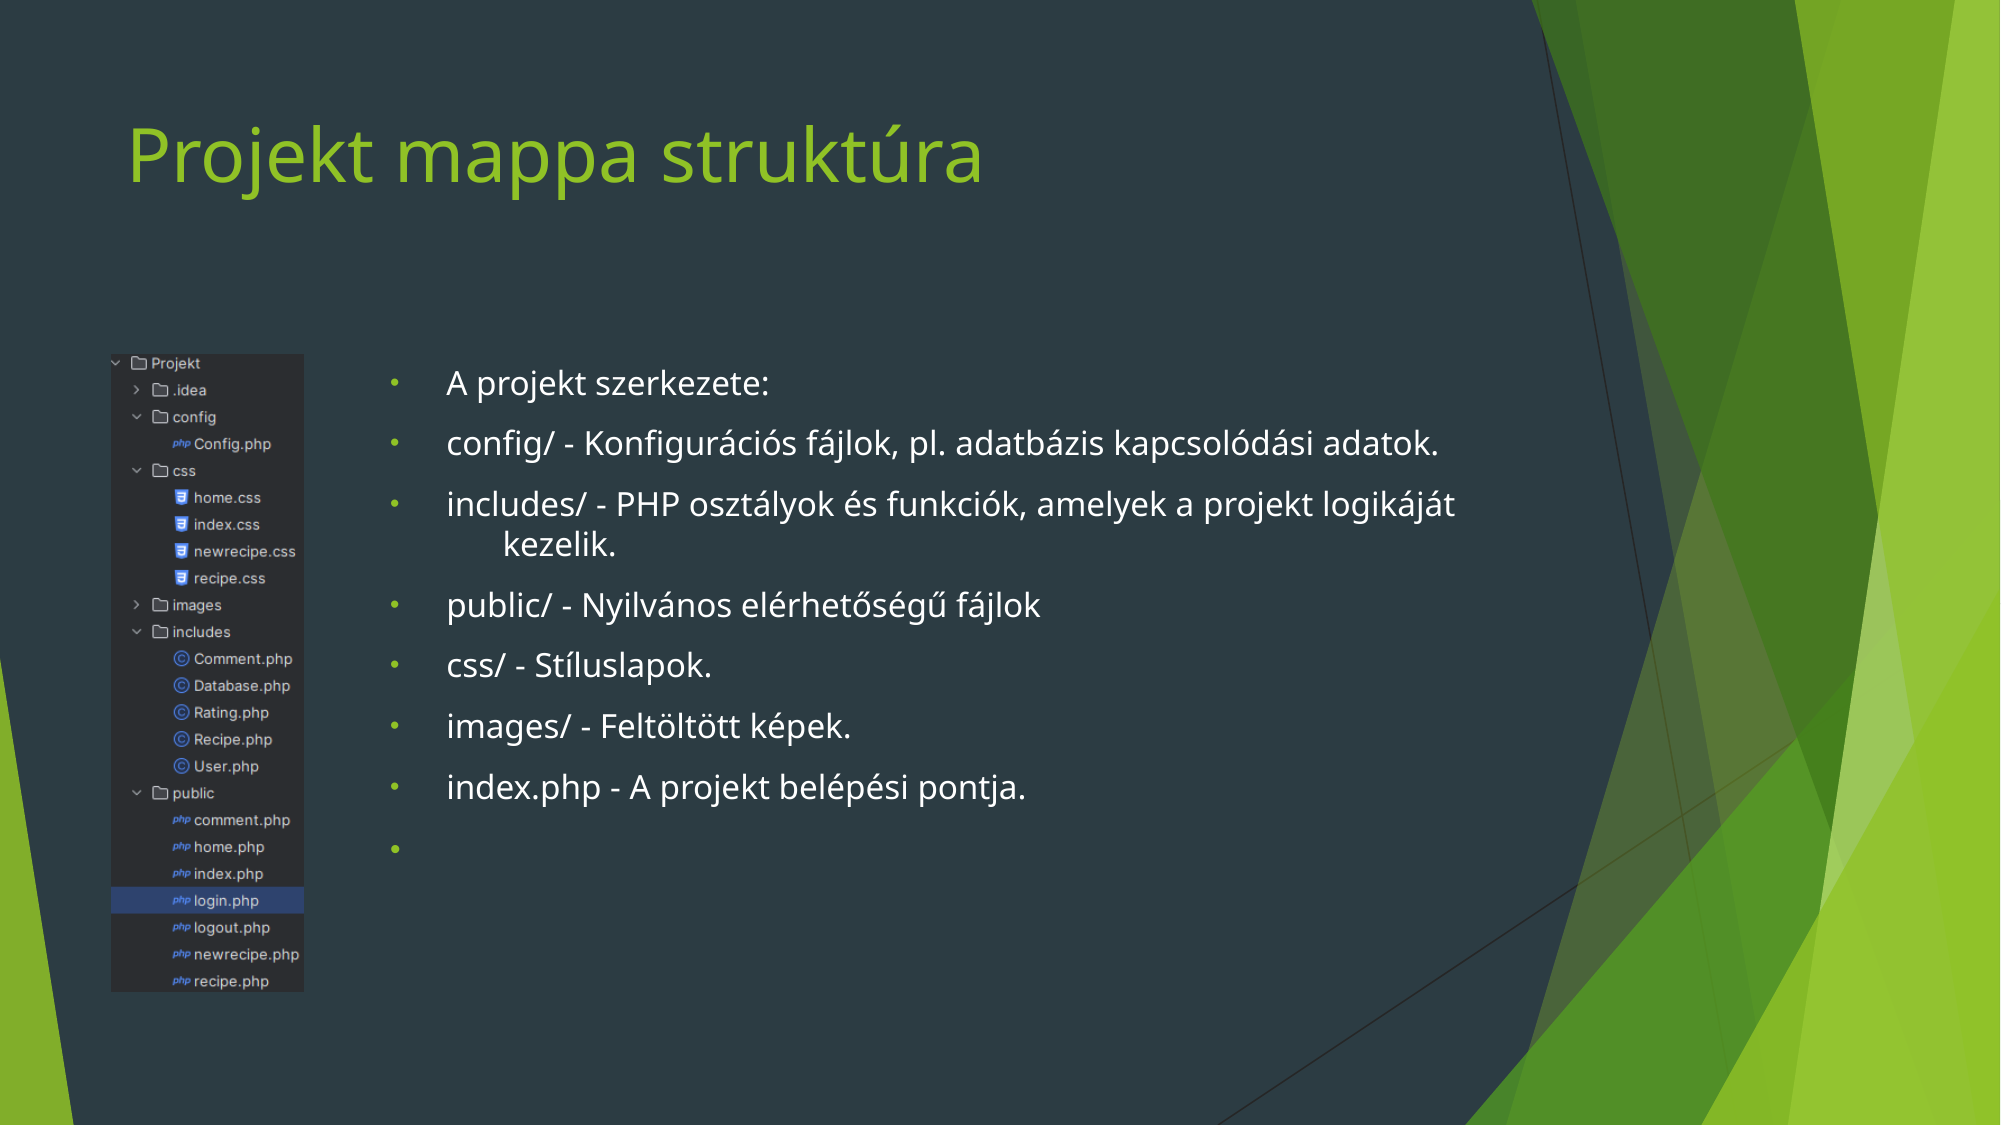

# Projekt mappa struktúra
A projekt szerkezete:
config/ - Konfigurációs fájlok, pl. adatbázis kapcsolódási adatok.
includes/ - PHP osztályok és funkciók, amelyek a projekt logikáját kezelik.
public/ - Nyilvános elérhetőségű fájlok
css/ - Stíluslapok.
images/ - Feltöltött képek.
index.php - A projekt belépési pontja.